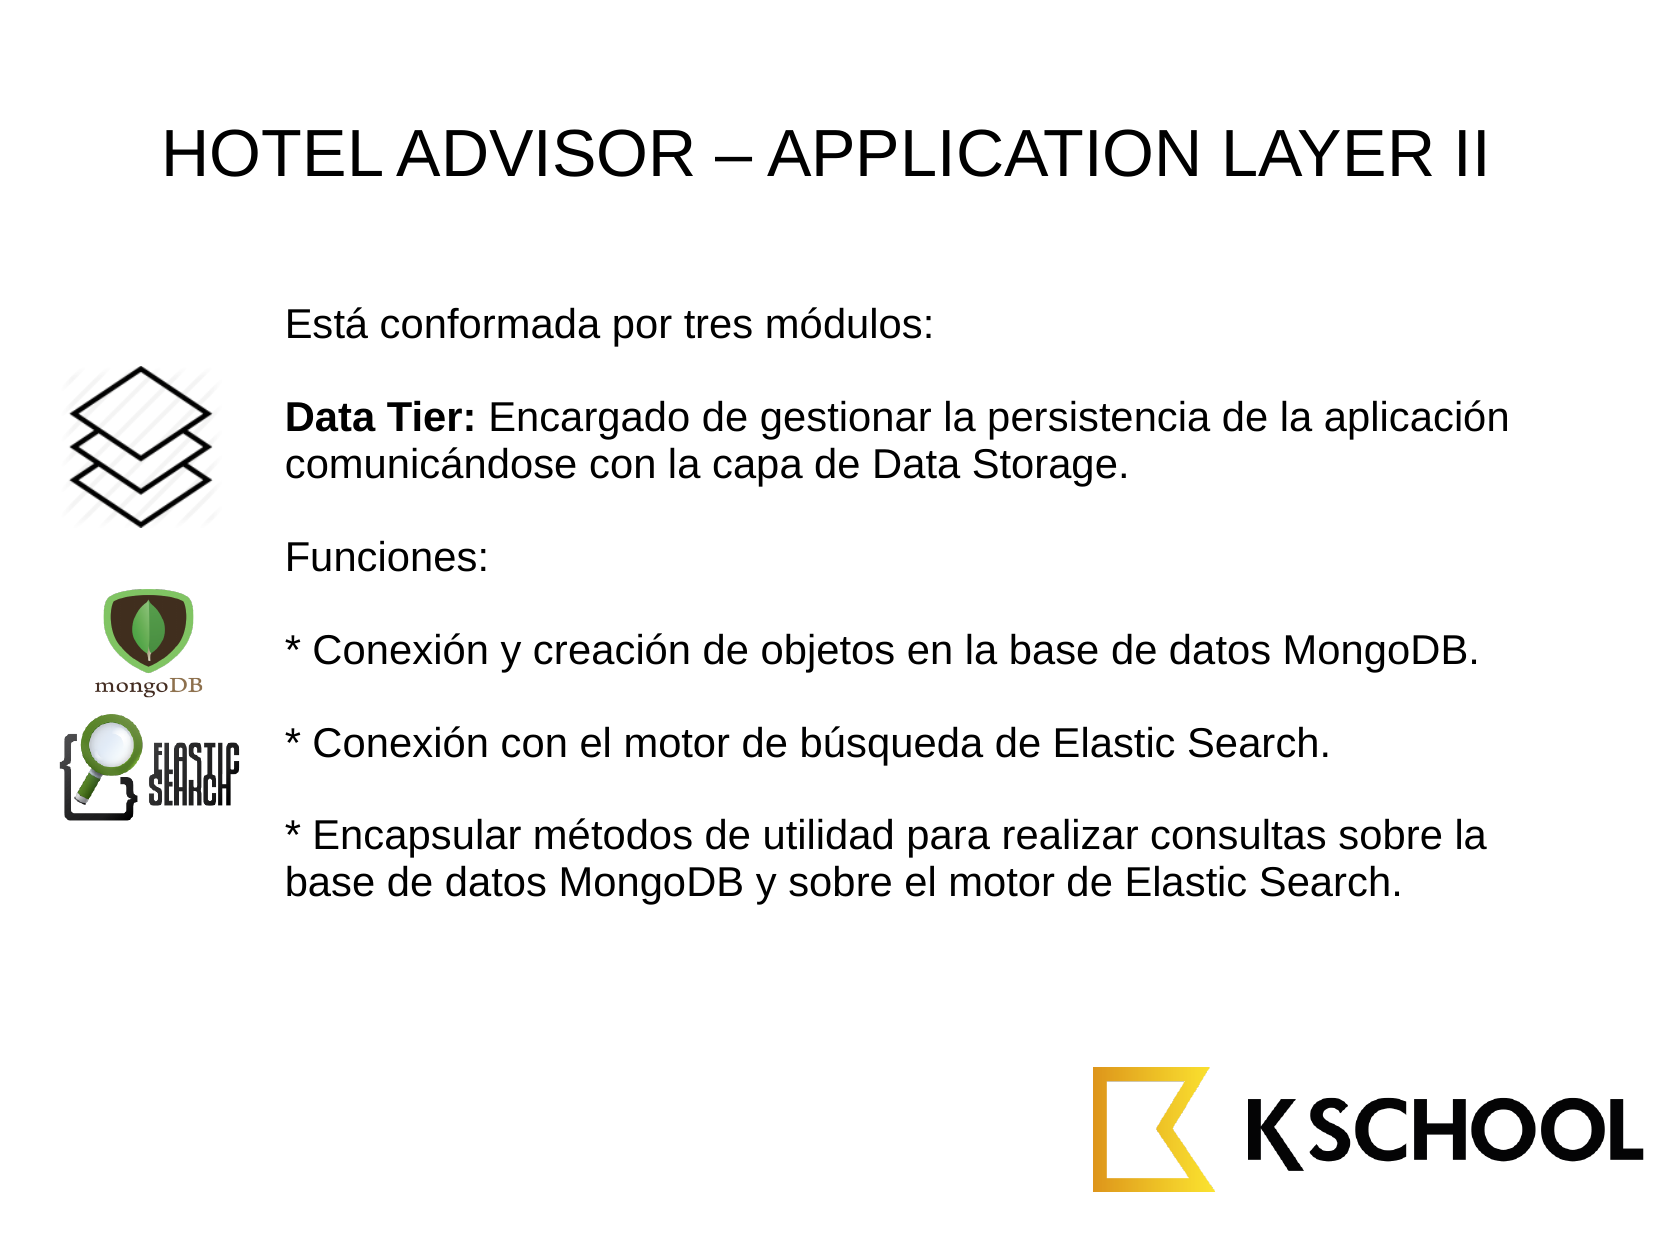

# HOTEL ADVISOR – APPLICATION LAYER II
Está conformada por tres módulos:
Data Tier: Encargado de gestionar la persistencia de la aplicación comunicándose con la capa de Data Storage.
Funciones:
* Conexión y creación de objetos en la base de datos MongoDB.
* Conexión con el motor de búsqueda de Elastic Search.
* Encapsular métodos de utilidad para realizar consultas sobre la base de datos MongoDB y sobre el motor de Elastic Search.